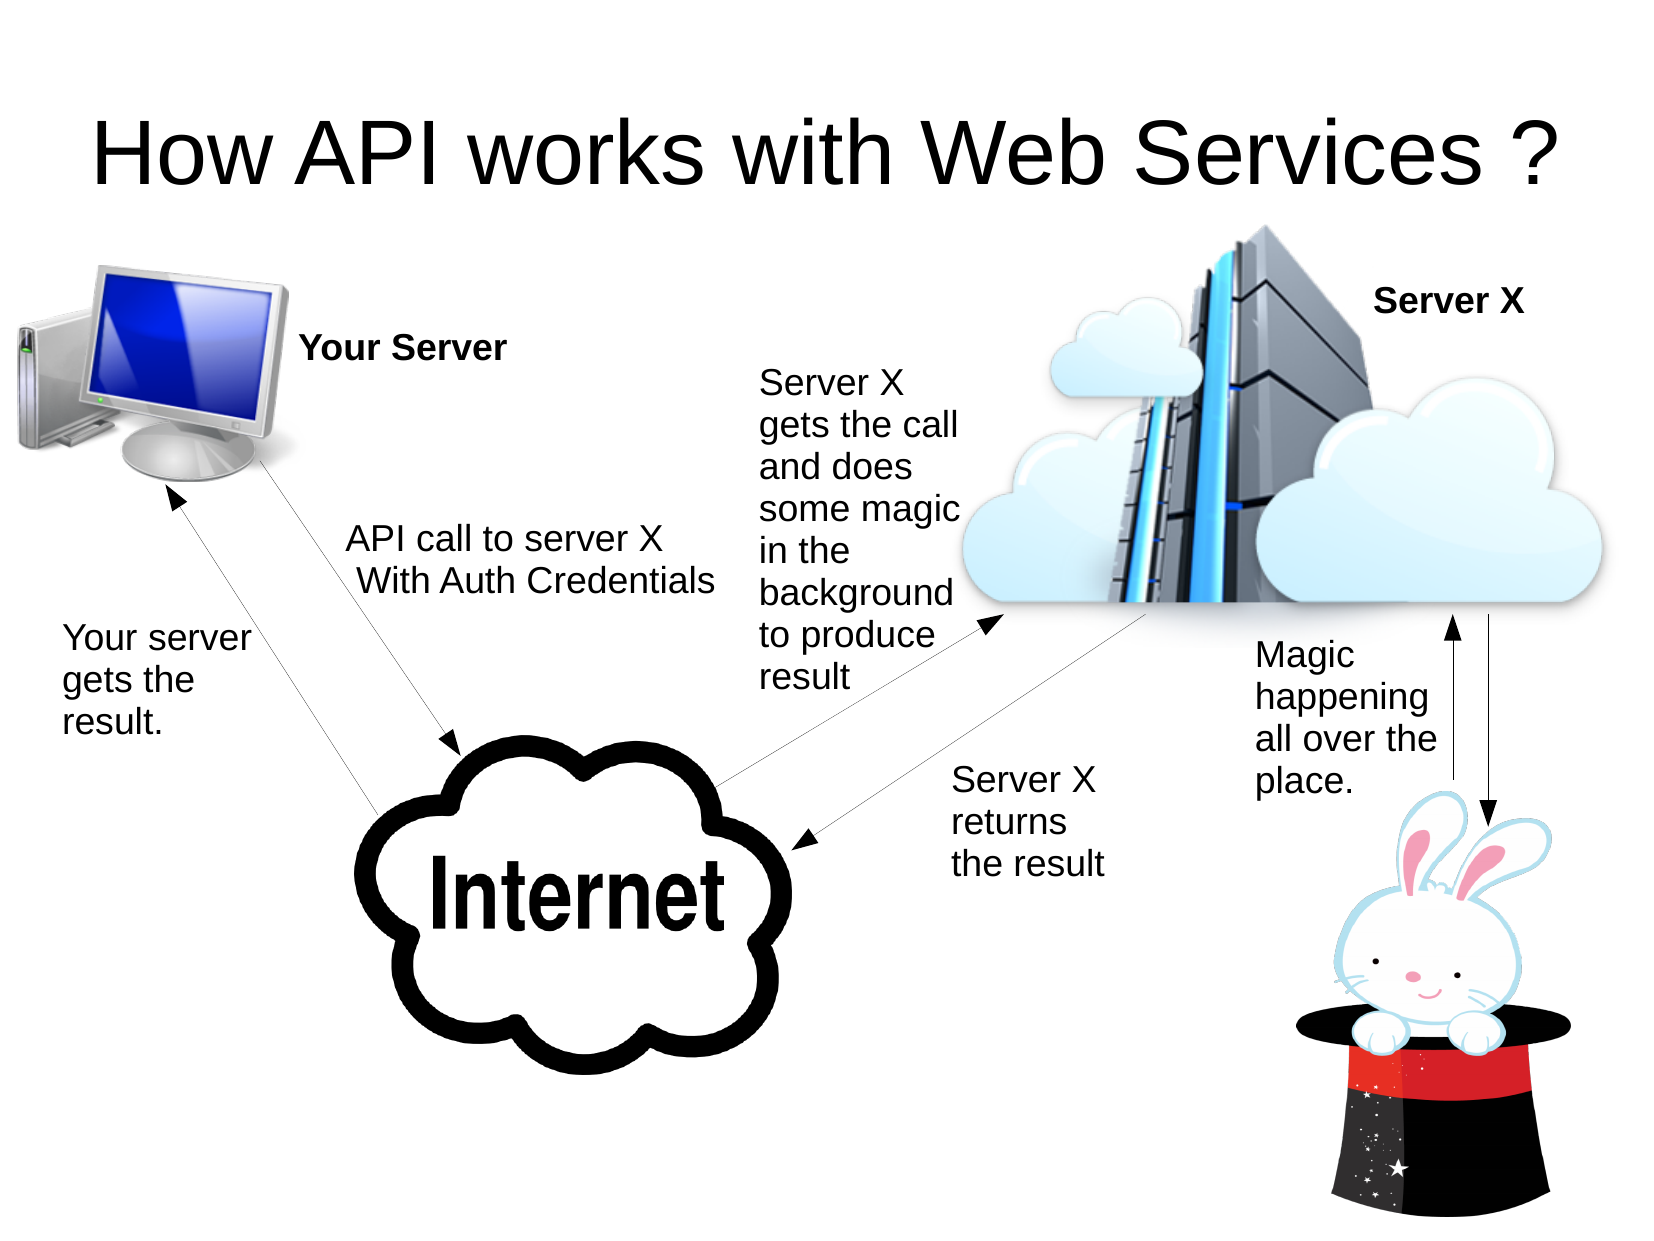

# How API works with Web Services ?
Server X
Your Server
Server X gets the call and does some magic in the background to produce result
API call to server X
 With Auth Credentials
Your server gets the result.
Magic happening all over the place.
Server X returns the result